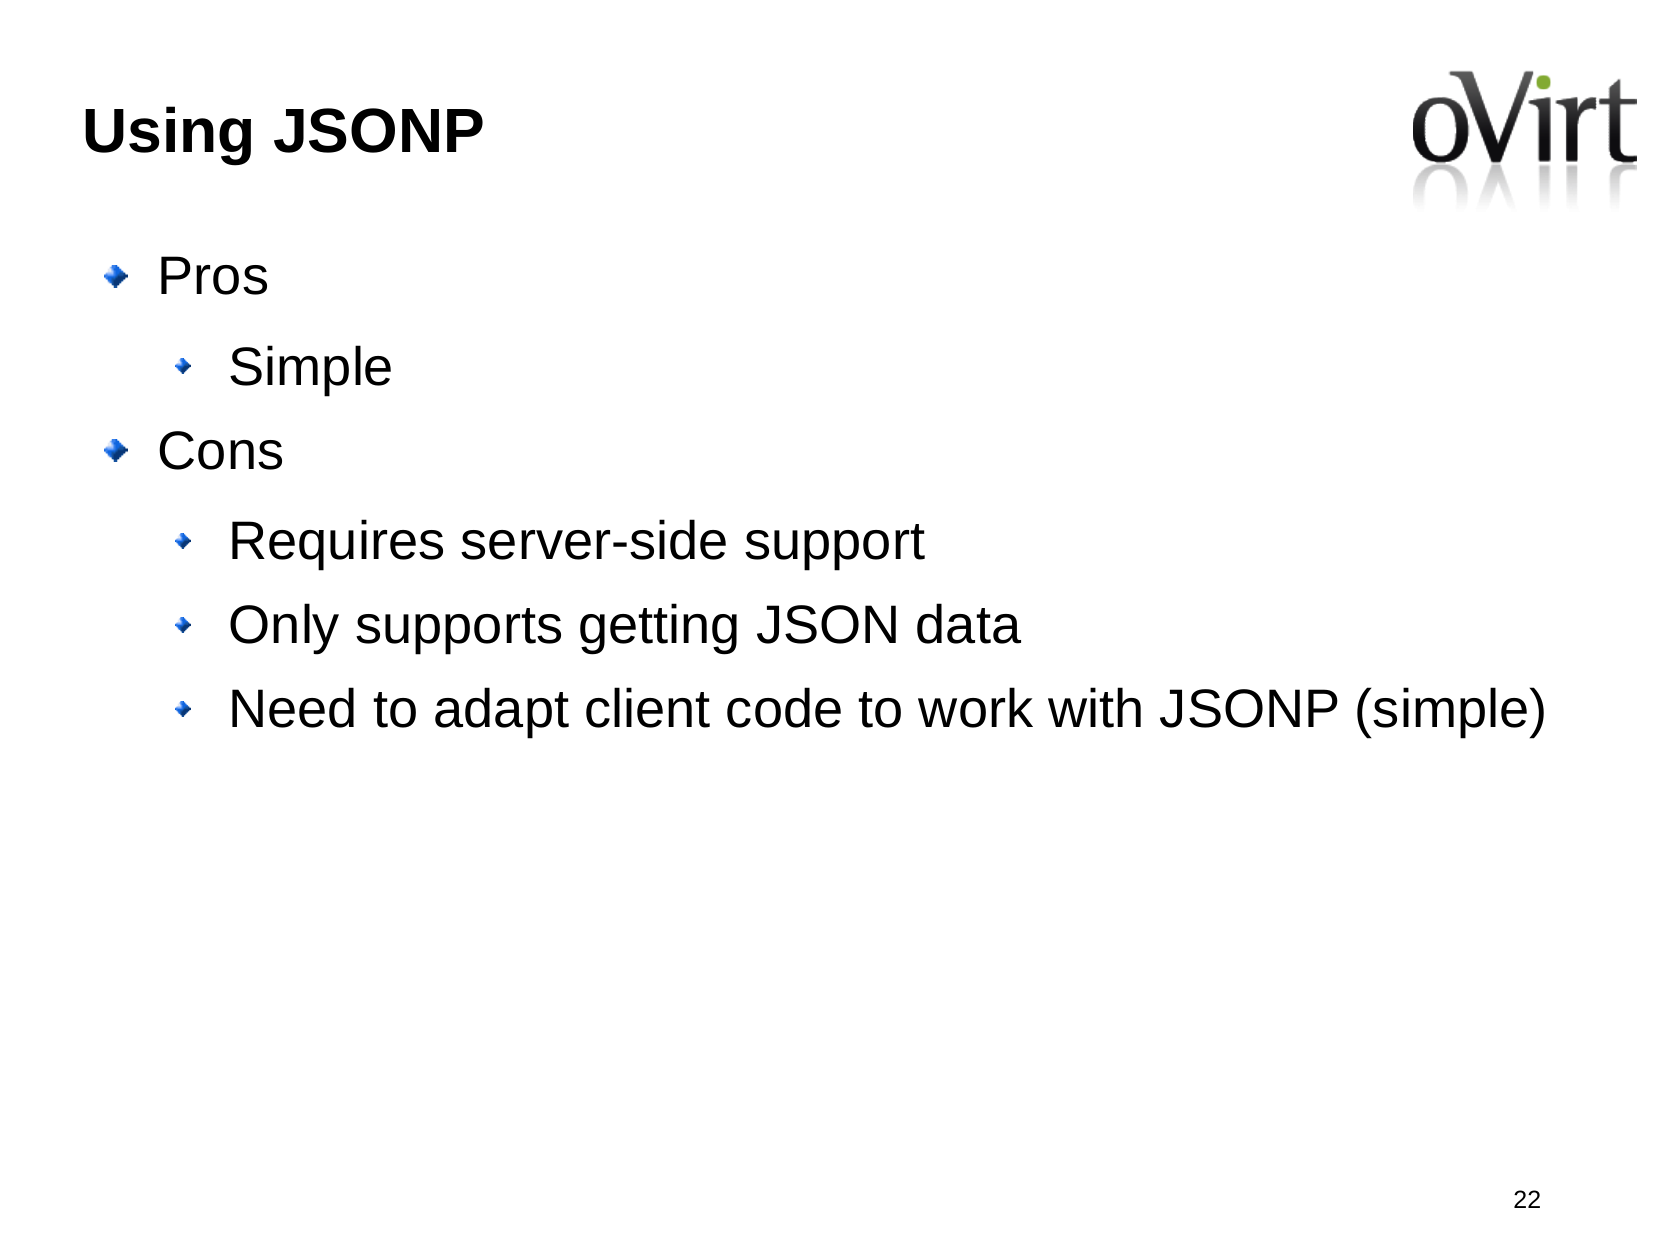

# Using JSONP
Pros
Simple
Cons
Requires server-side support
Only supports getting JSON data
Need to adapt client code to work with JSONP (simple)